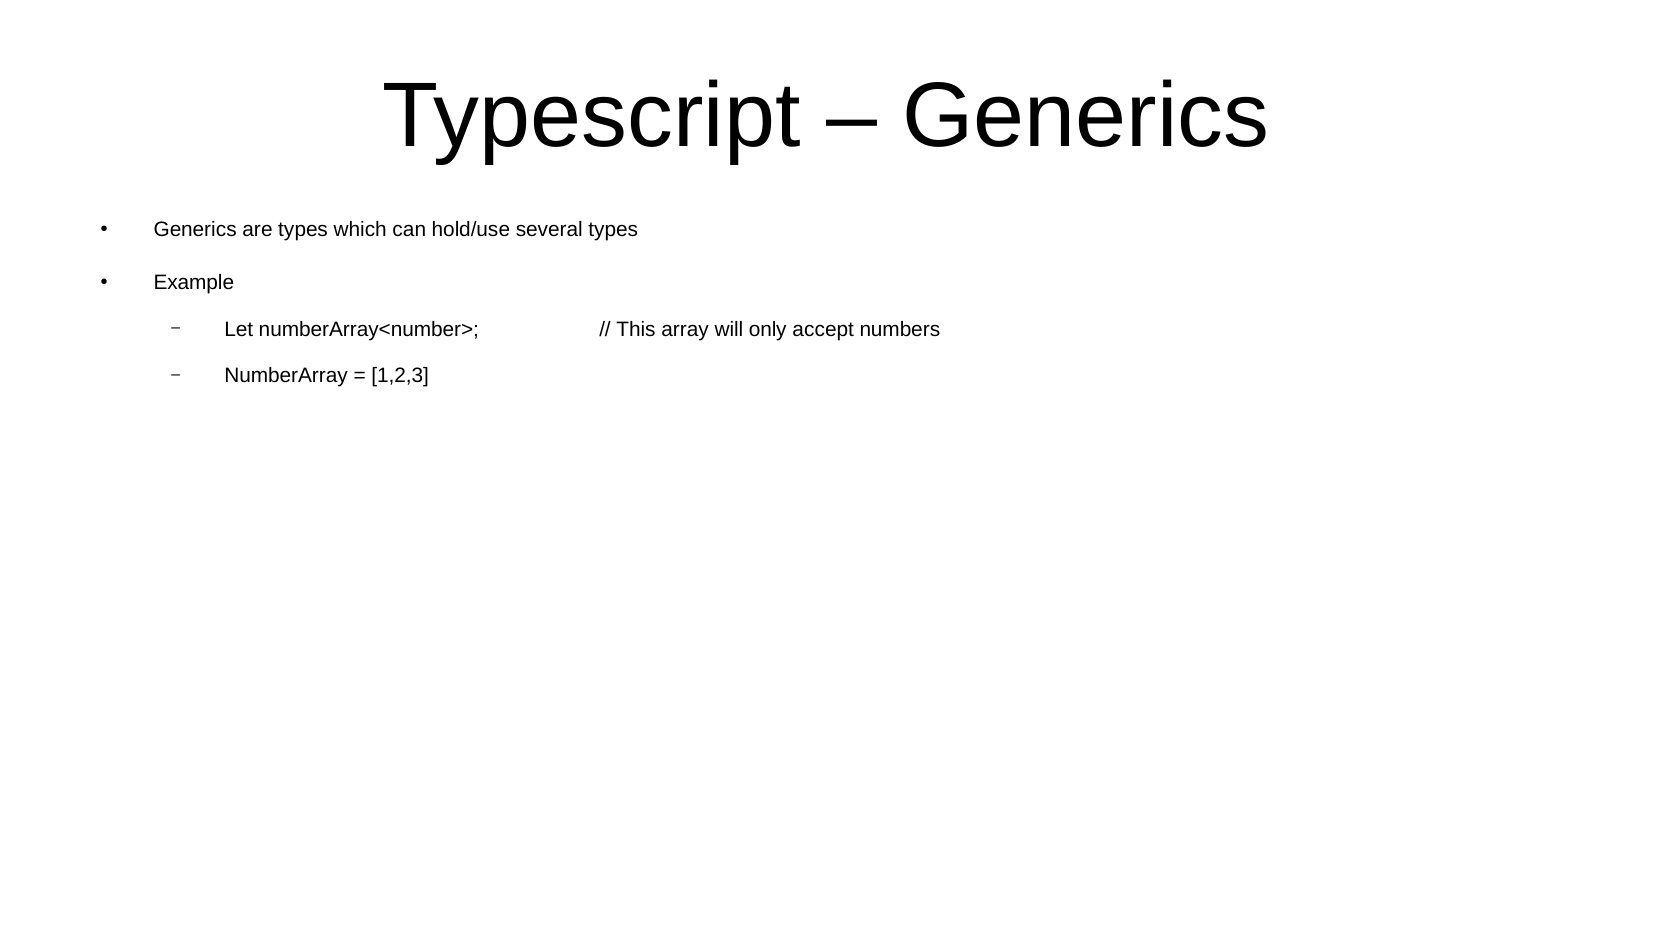

# Typescript – Generics
Generics are types which can hold/use several types
Example
Let numberArray ;		// This array will only accept numbers
NumberArray = [1,2,3]